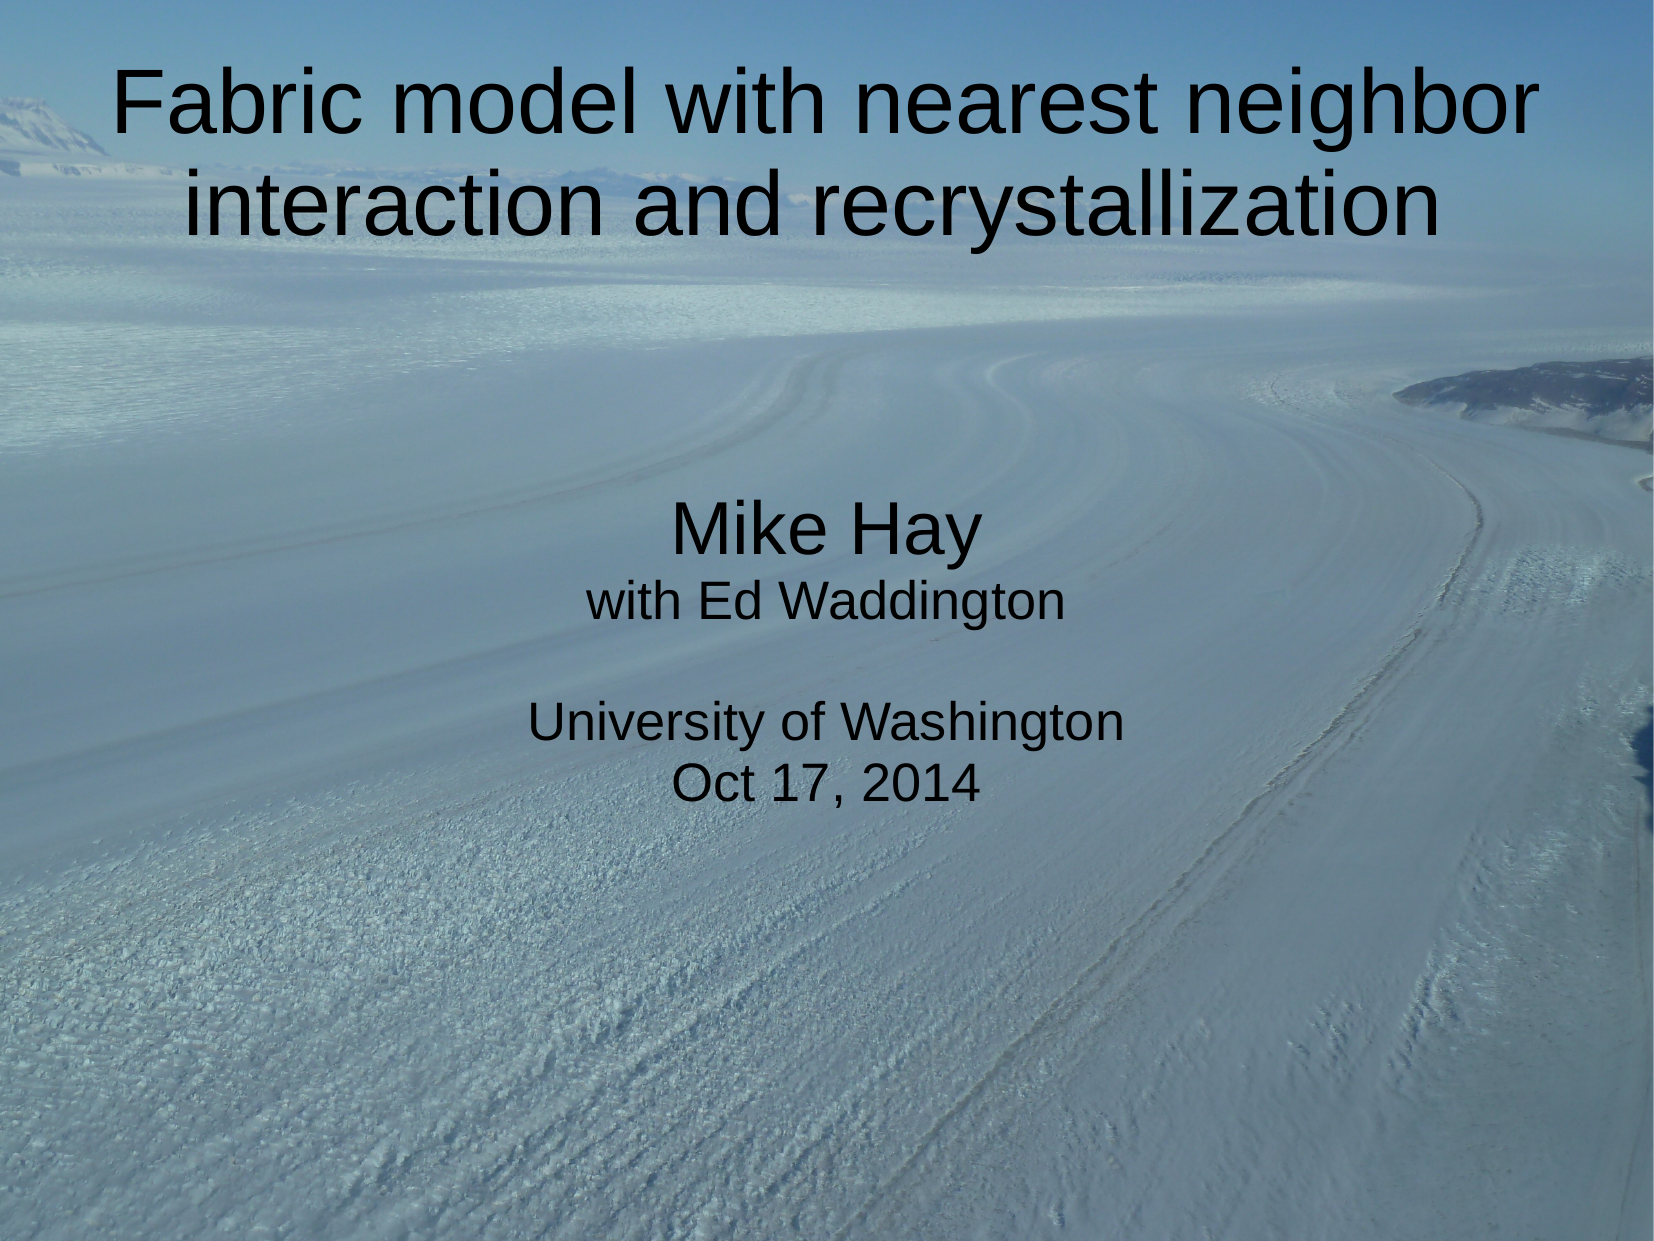

# Fabric model with nearest neighbor interaction and recrystallization
Mike Hay
with Ed Waddington
University of Washington
Oct 17, 2014